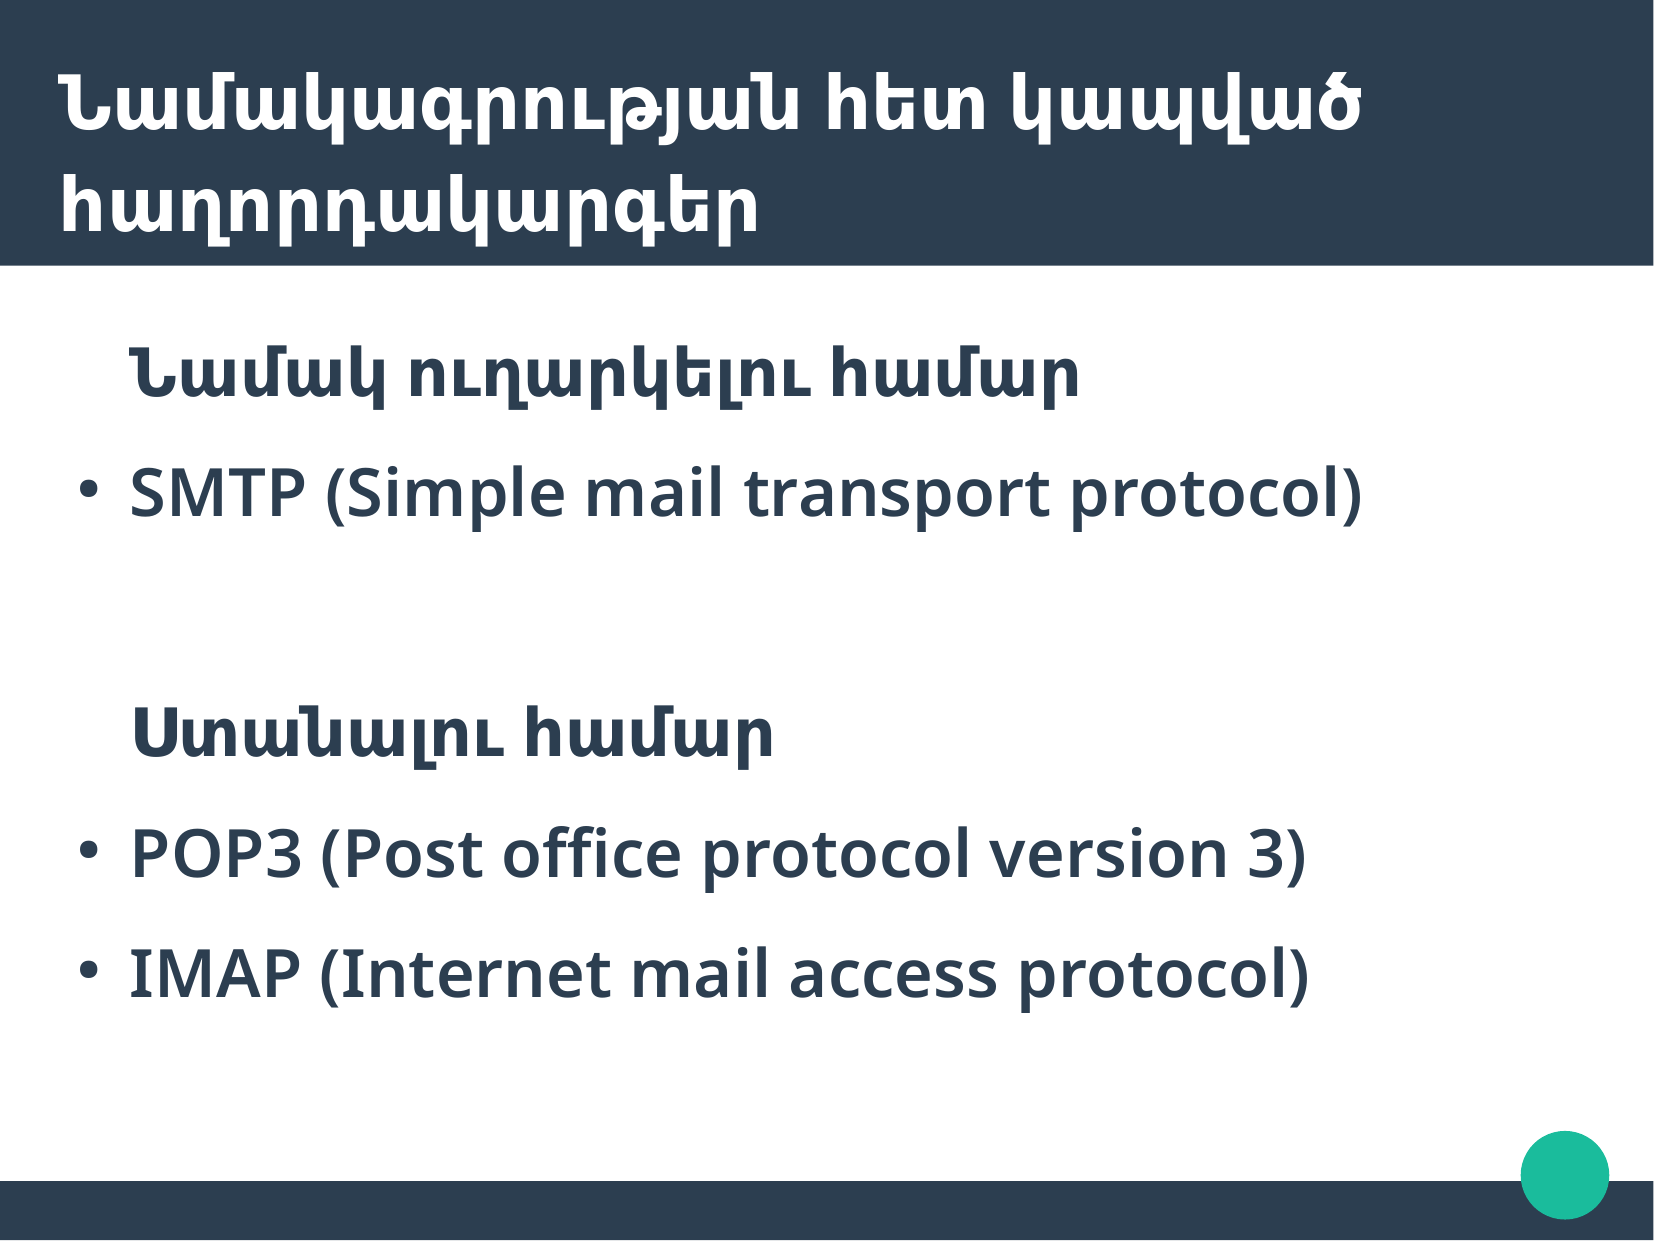

# Նամակագրության հետ կապված հաղորդակարգեր
Նամակ ուղարկելու համար
SMTP (Simple mail transport protocol)
Ստանալու համար
POP3 (Post office protocol version 3)
IMAP (Internet mail access protocol)